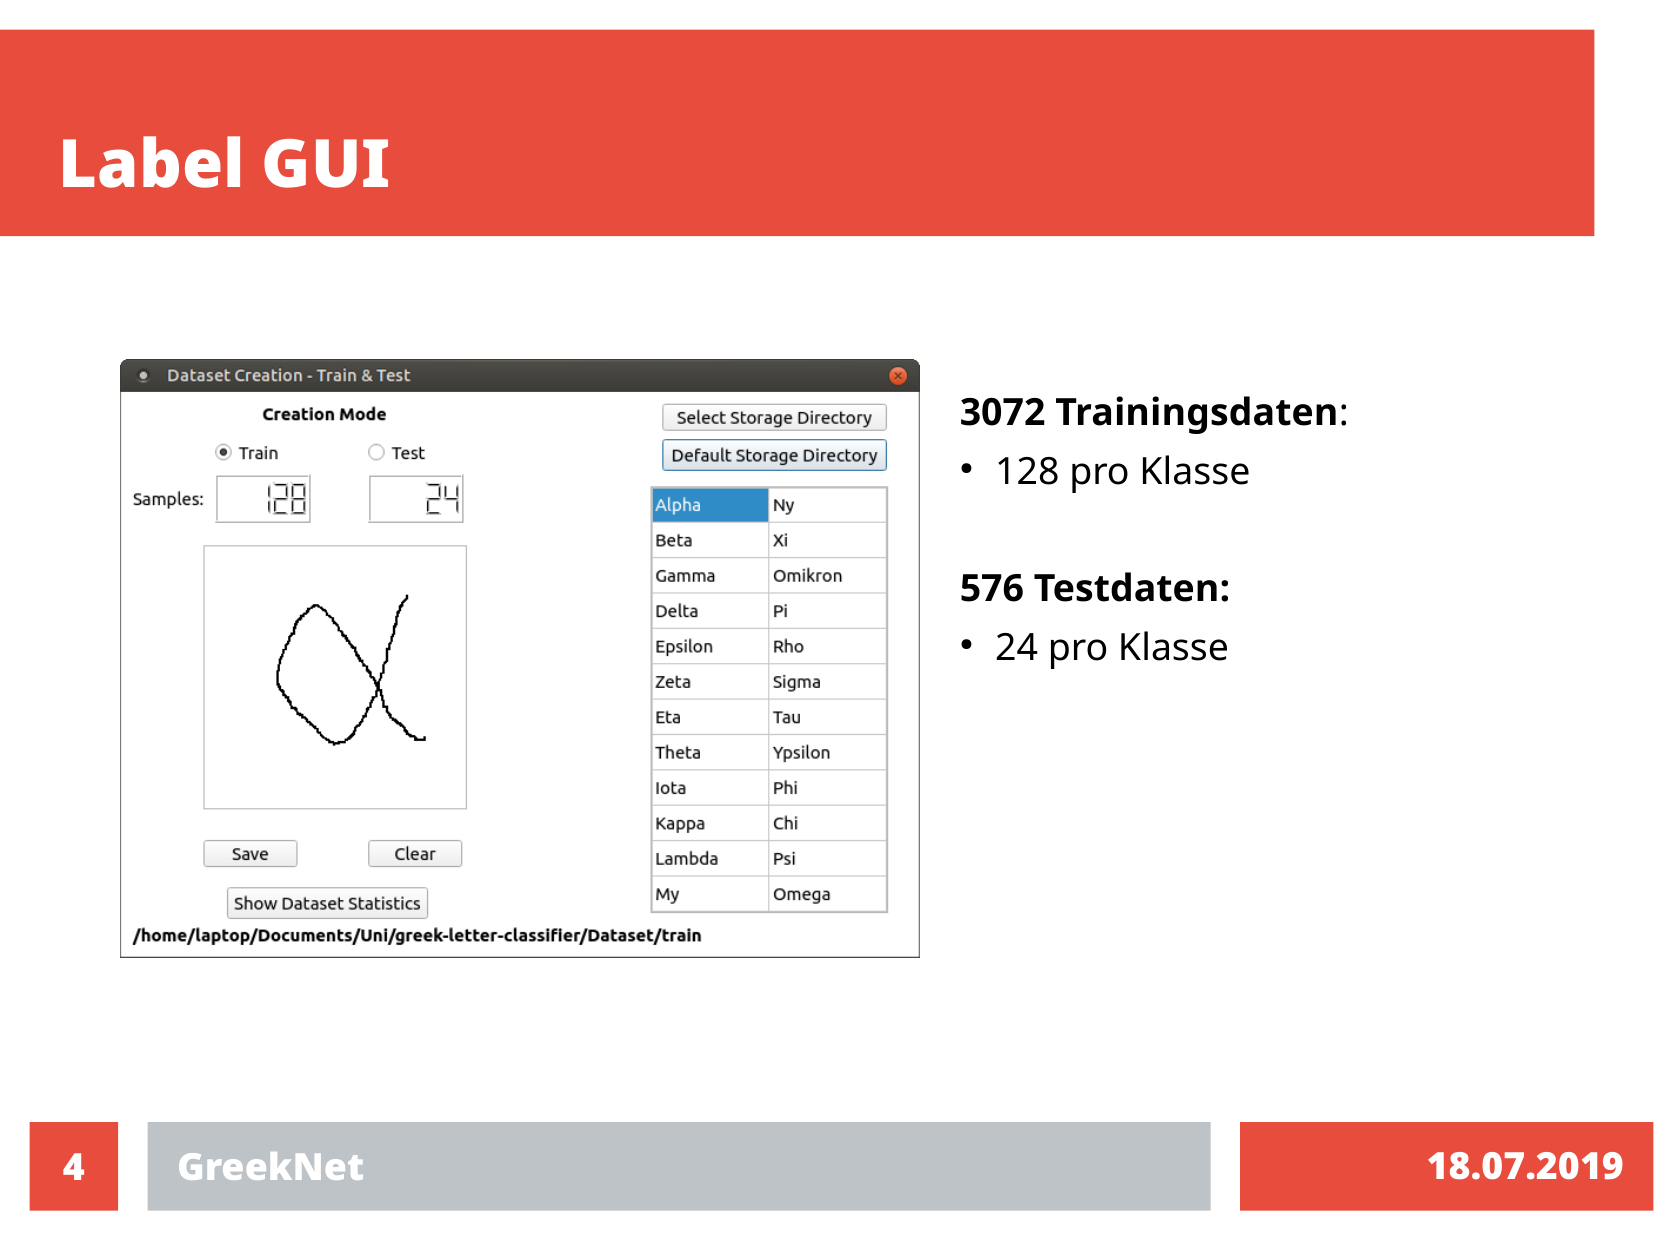

# Label GUI
3072 Trainingsdaten:
128 pro Klasse
576 Testdaten:
24 pro Klasse
4
GreekNet
18.07.2019